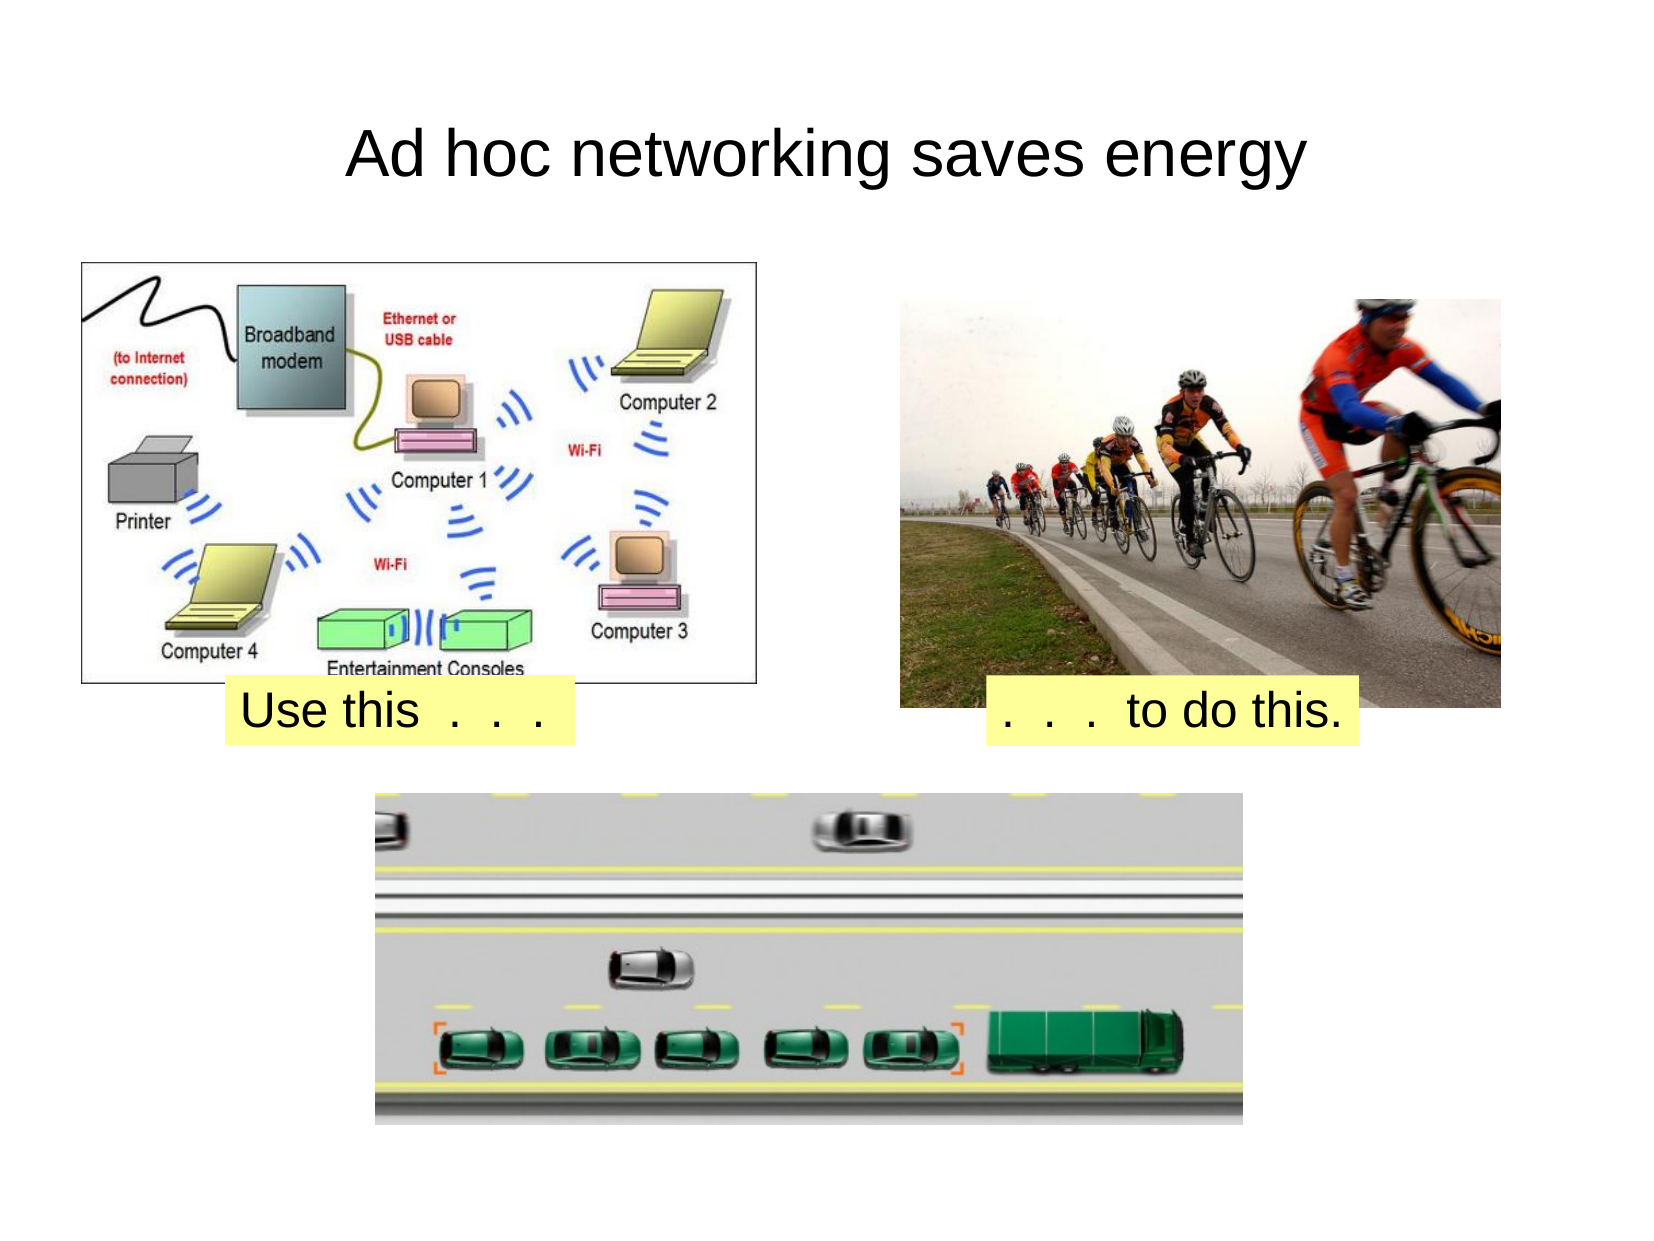

# Ad hoc networking saves energy
Use this . . .
. . . to do this.